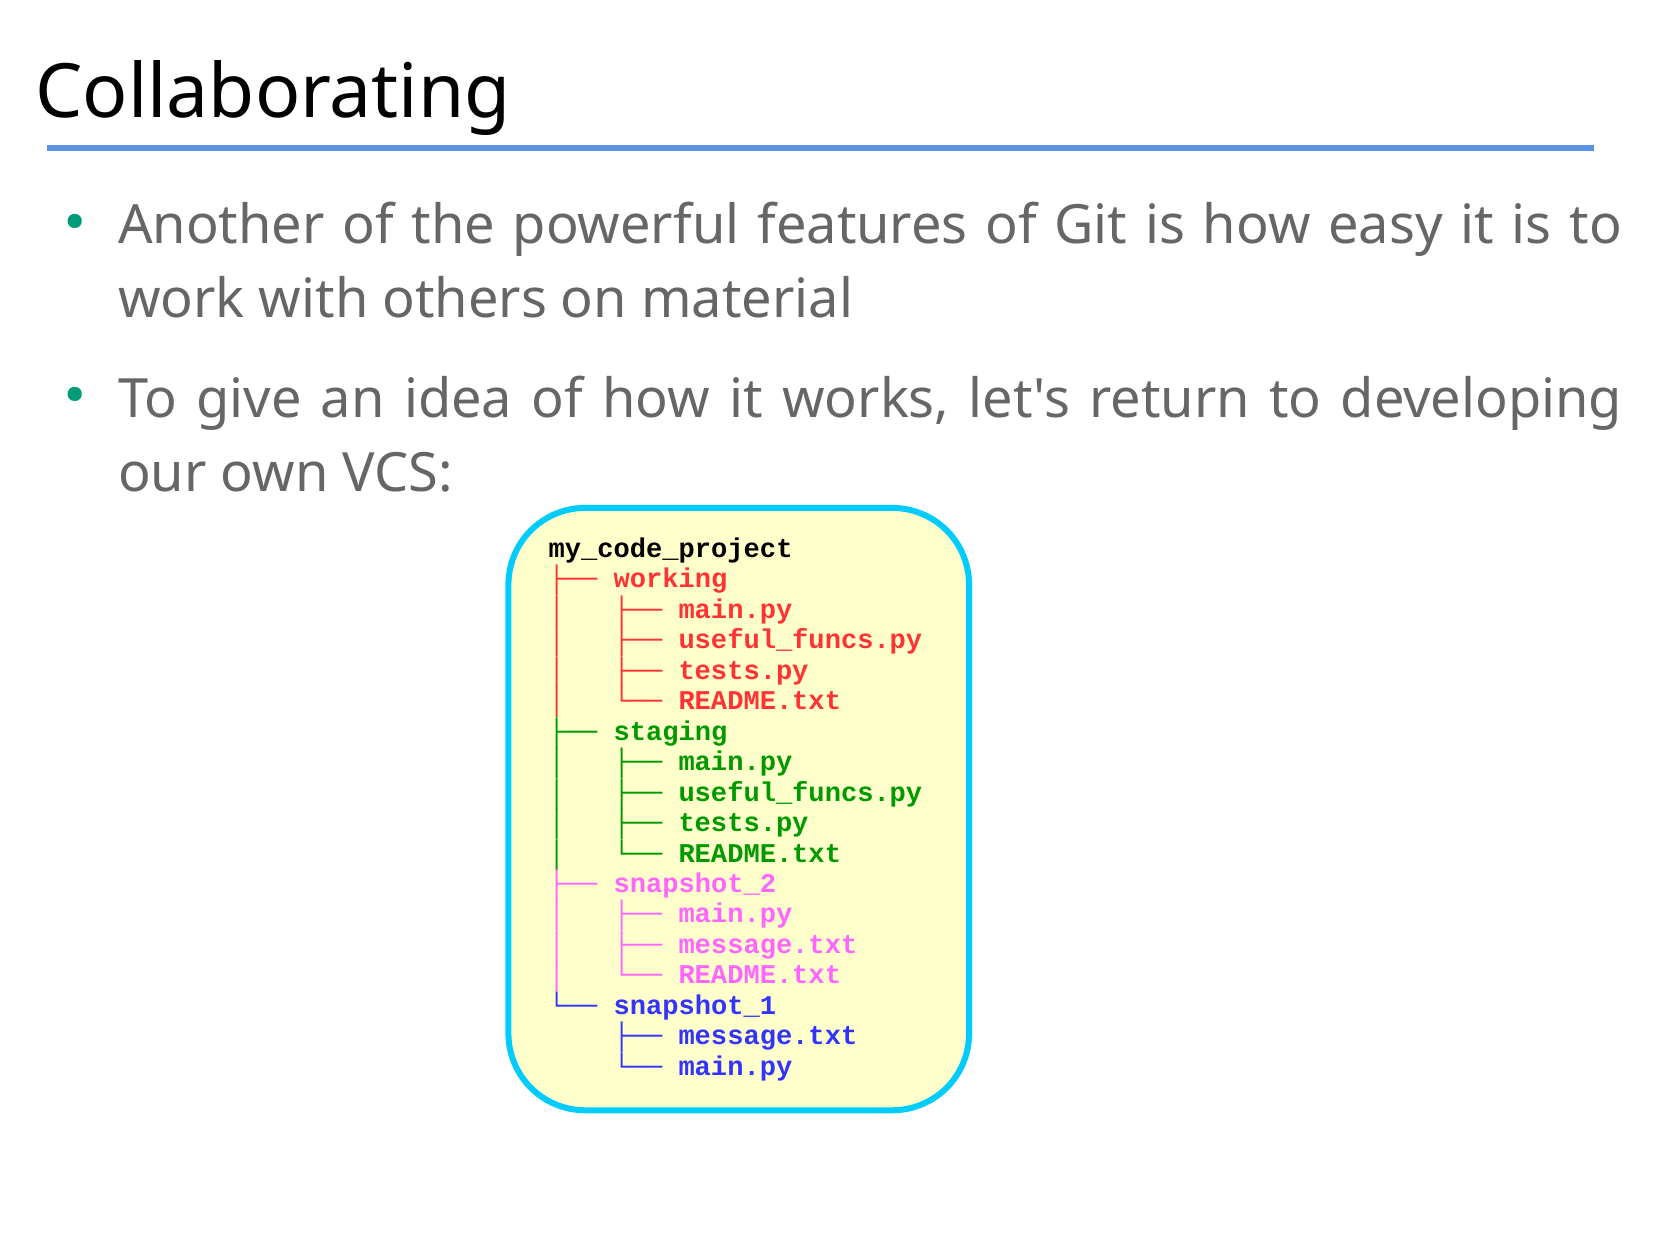

# Collaborating
Another of the powerful features of Git is how easy it is to work with others on material
To give an idea of how it works, let's return to developing our own VCS:
my_code_project
├── working
│ ├── main.py
│ ├── useful_funcs.py
│ ├── tests.py
│ └── README.txt
├── staging
│ ├── main.py
│ ├── useful_funcs.py
│ ├── tests.py
│ └── README.txt
├── snapshot_2
│ ├── main.py
│ ├── message.txt
│ └── README.txt
└── snapshot_1
 ├── message.txt
 └── main.py